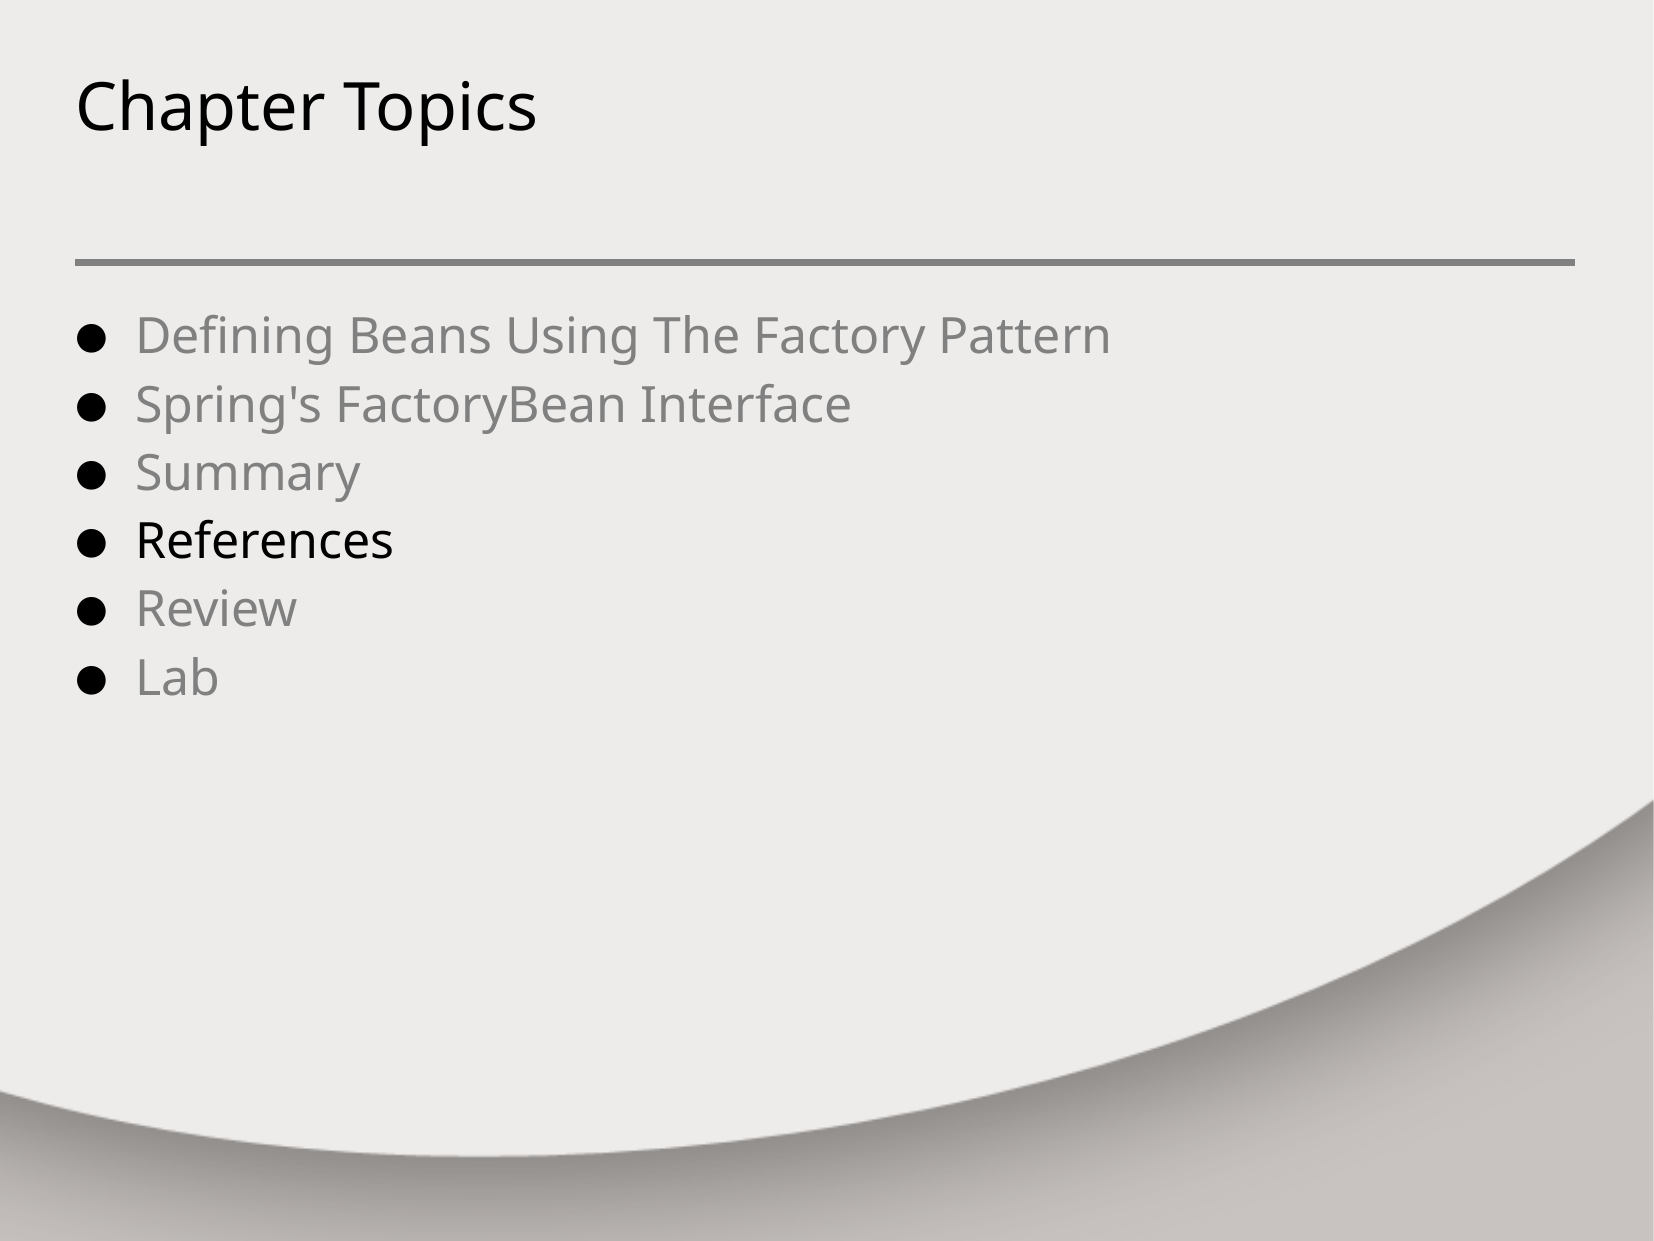

# Chapter Topics
Defining Beans Using The Factory Pattern
Spring's FactoryBean Interface
Summary
References
Review
Lab